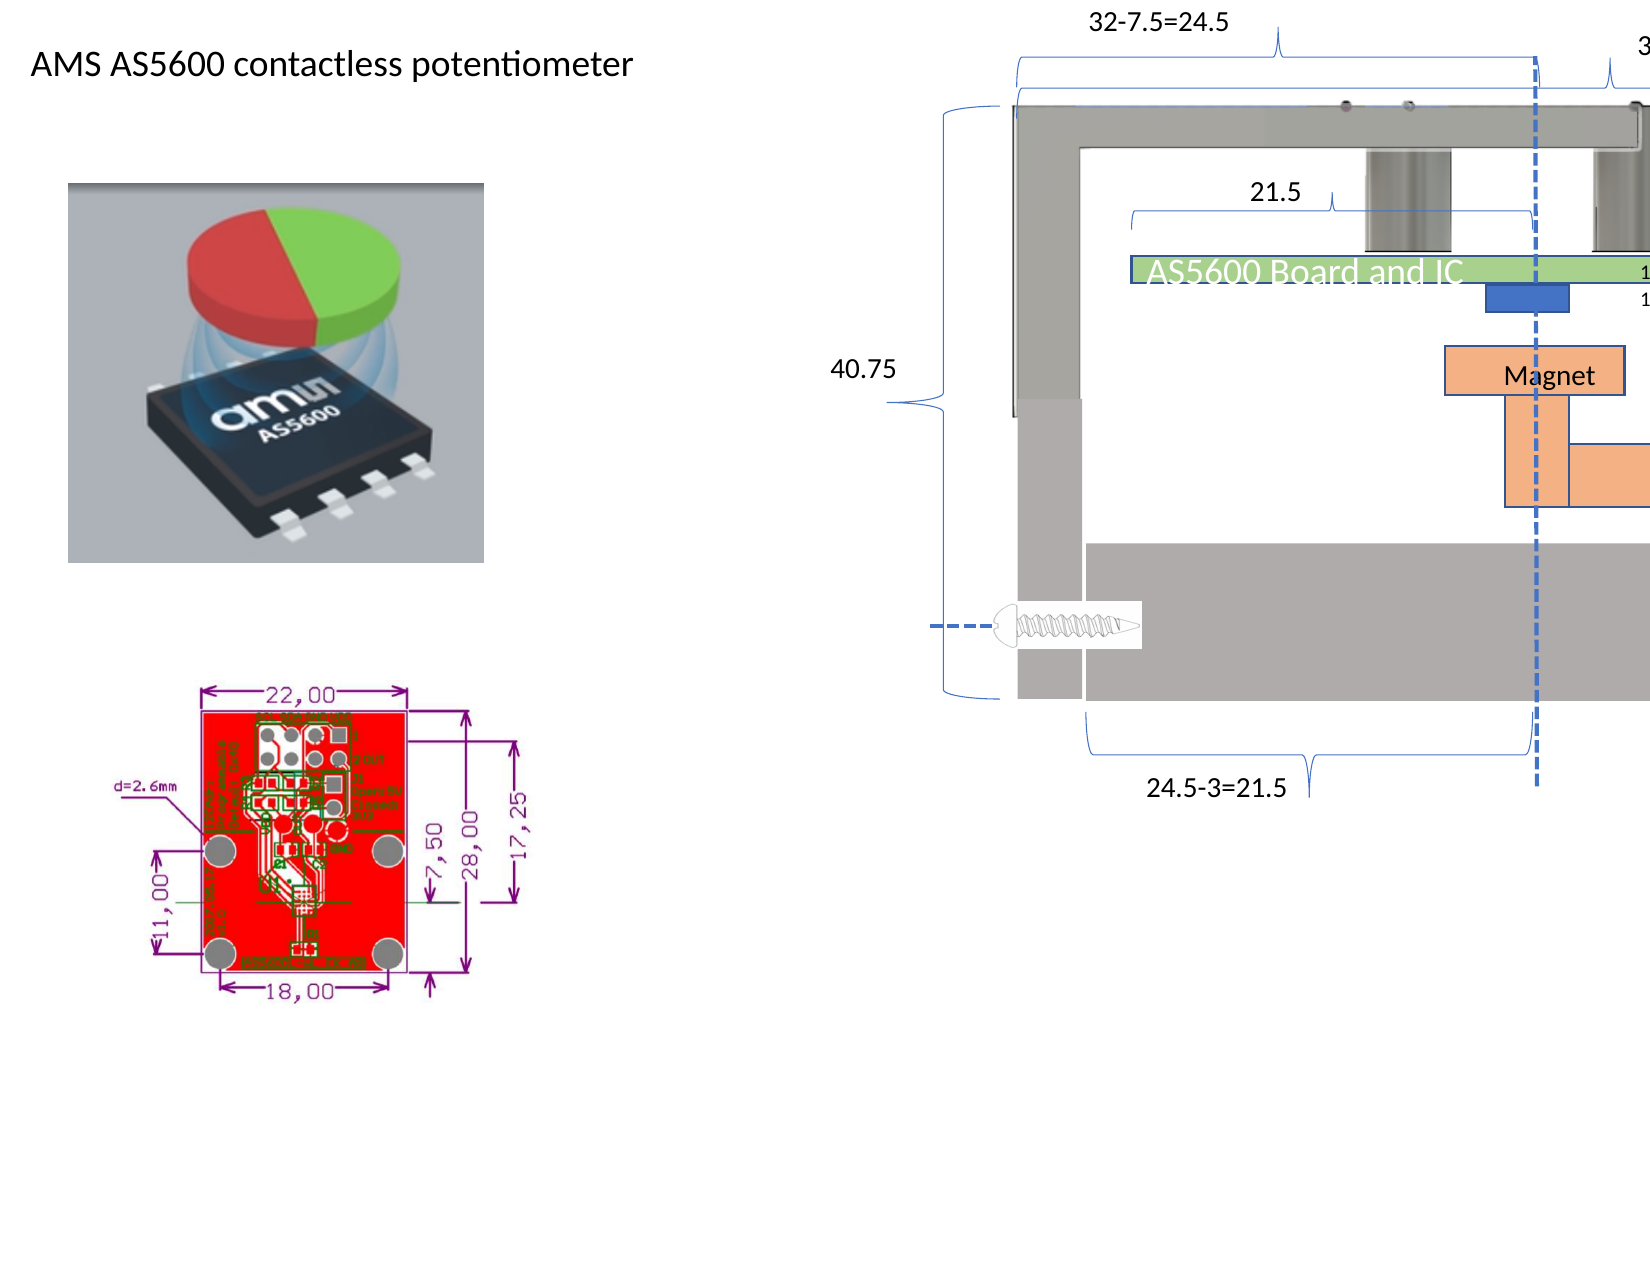

32-7.5=24.5
32
AMS AS5600 contactless potentiometer
21.5
7
1.70
3.25
AS5600 Board and IC
1.55
.5
40.75
Magnet
30
24.5-3=21.5